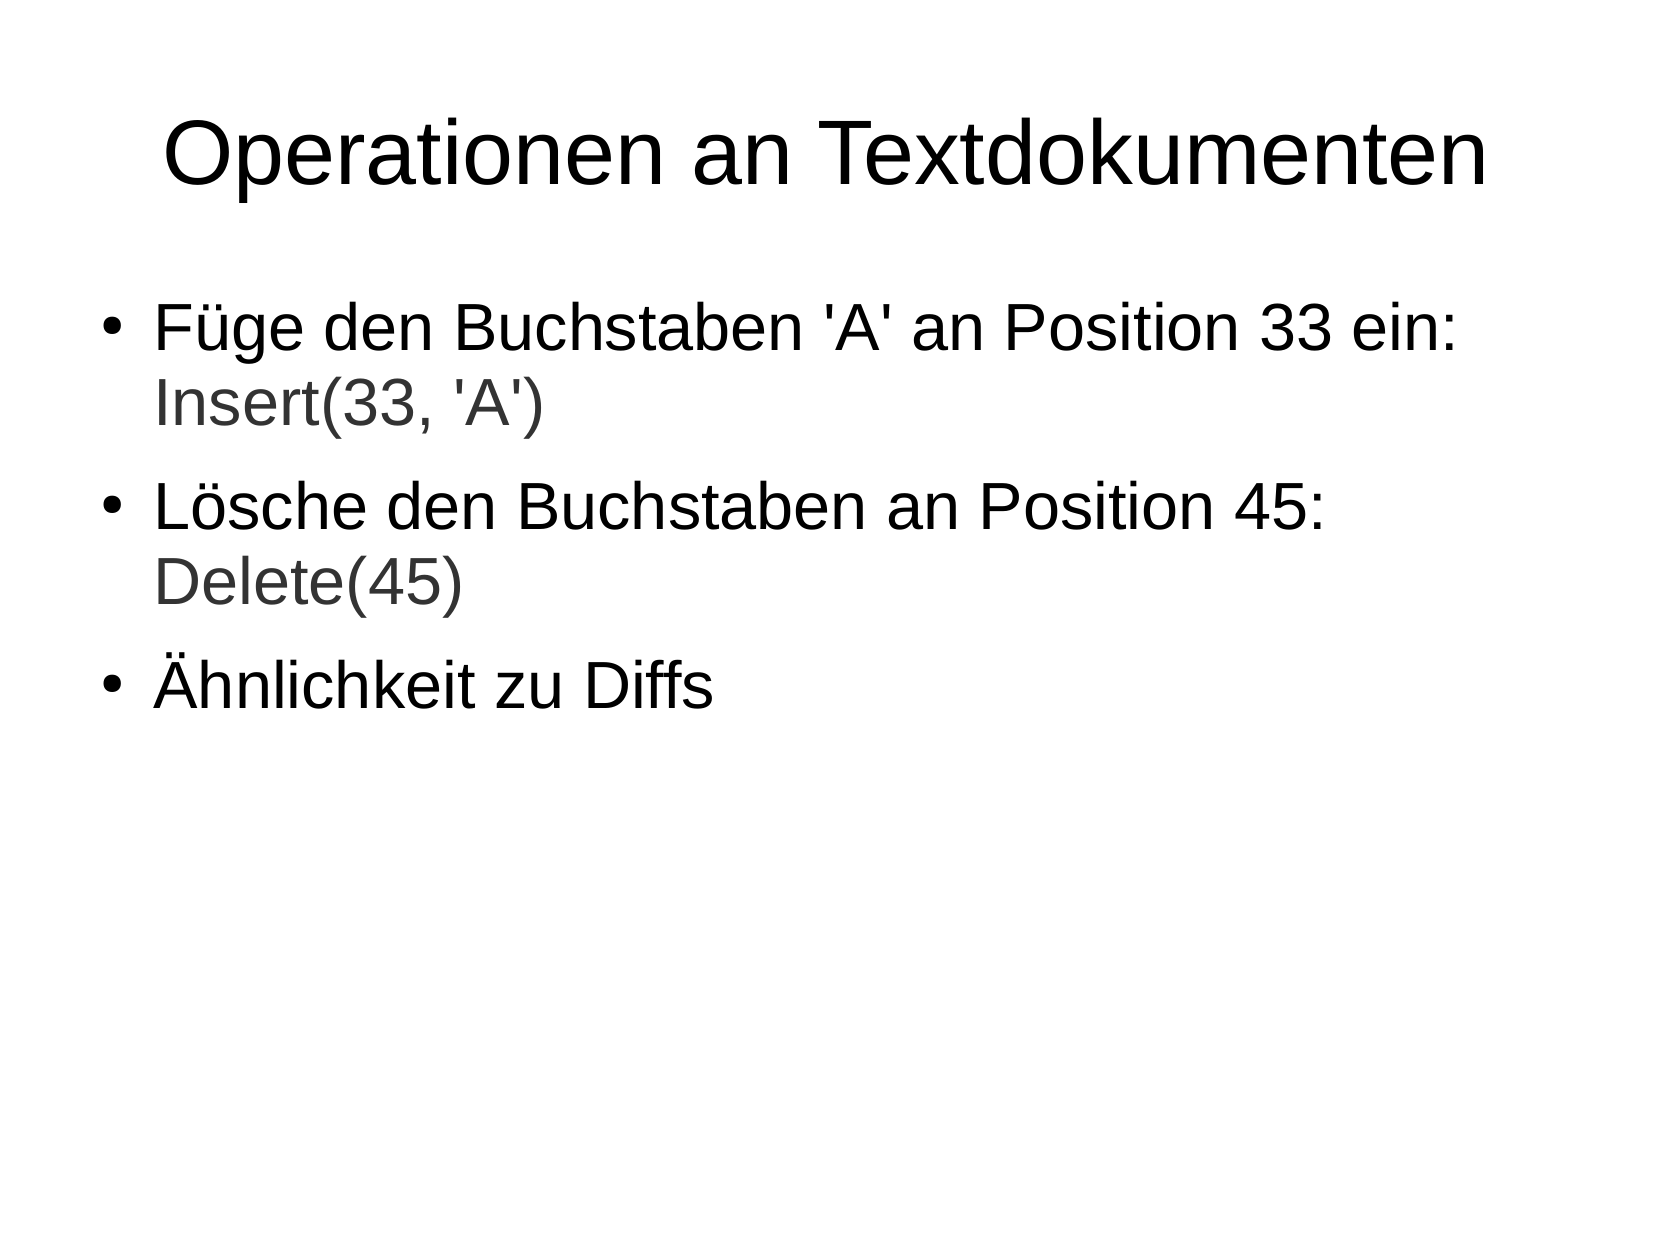

# Operationen an Textdokumenten
Füge den Buchstaben 'A' an Position 33 ein:
Insert(33, 'A')
Lösche den Buchstaben an Position 45:
Delete(45)
Ähnlichkeit zu Diffs